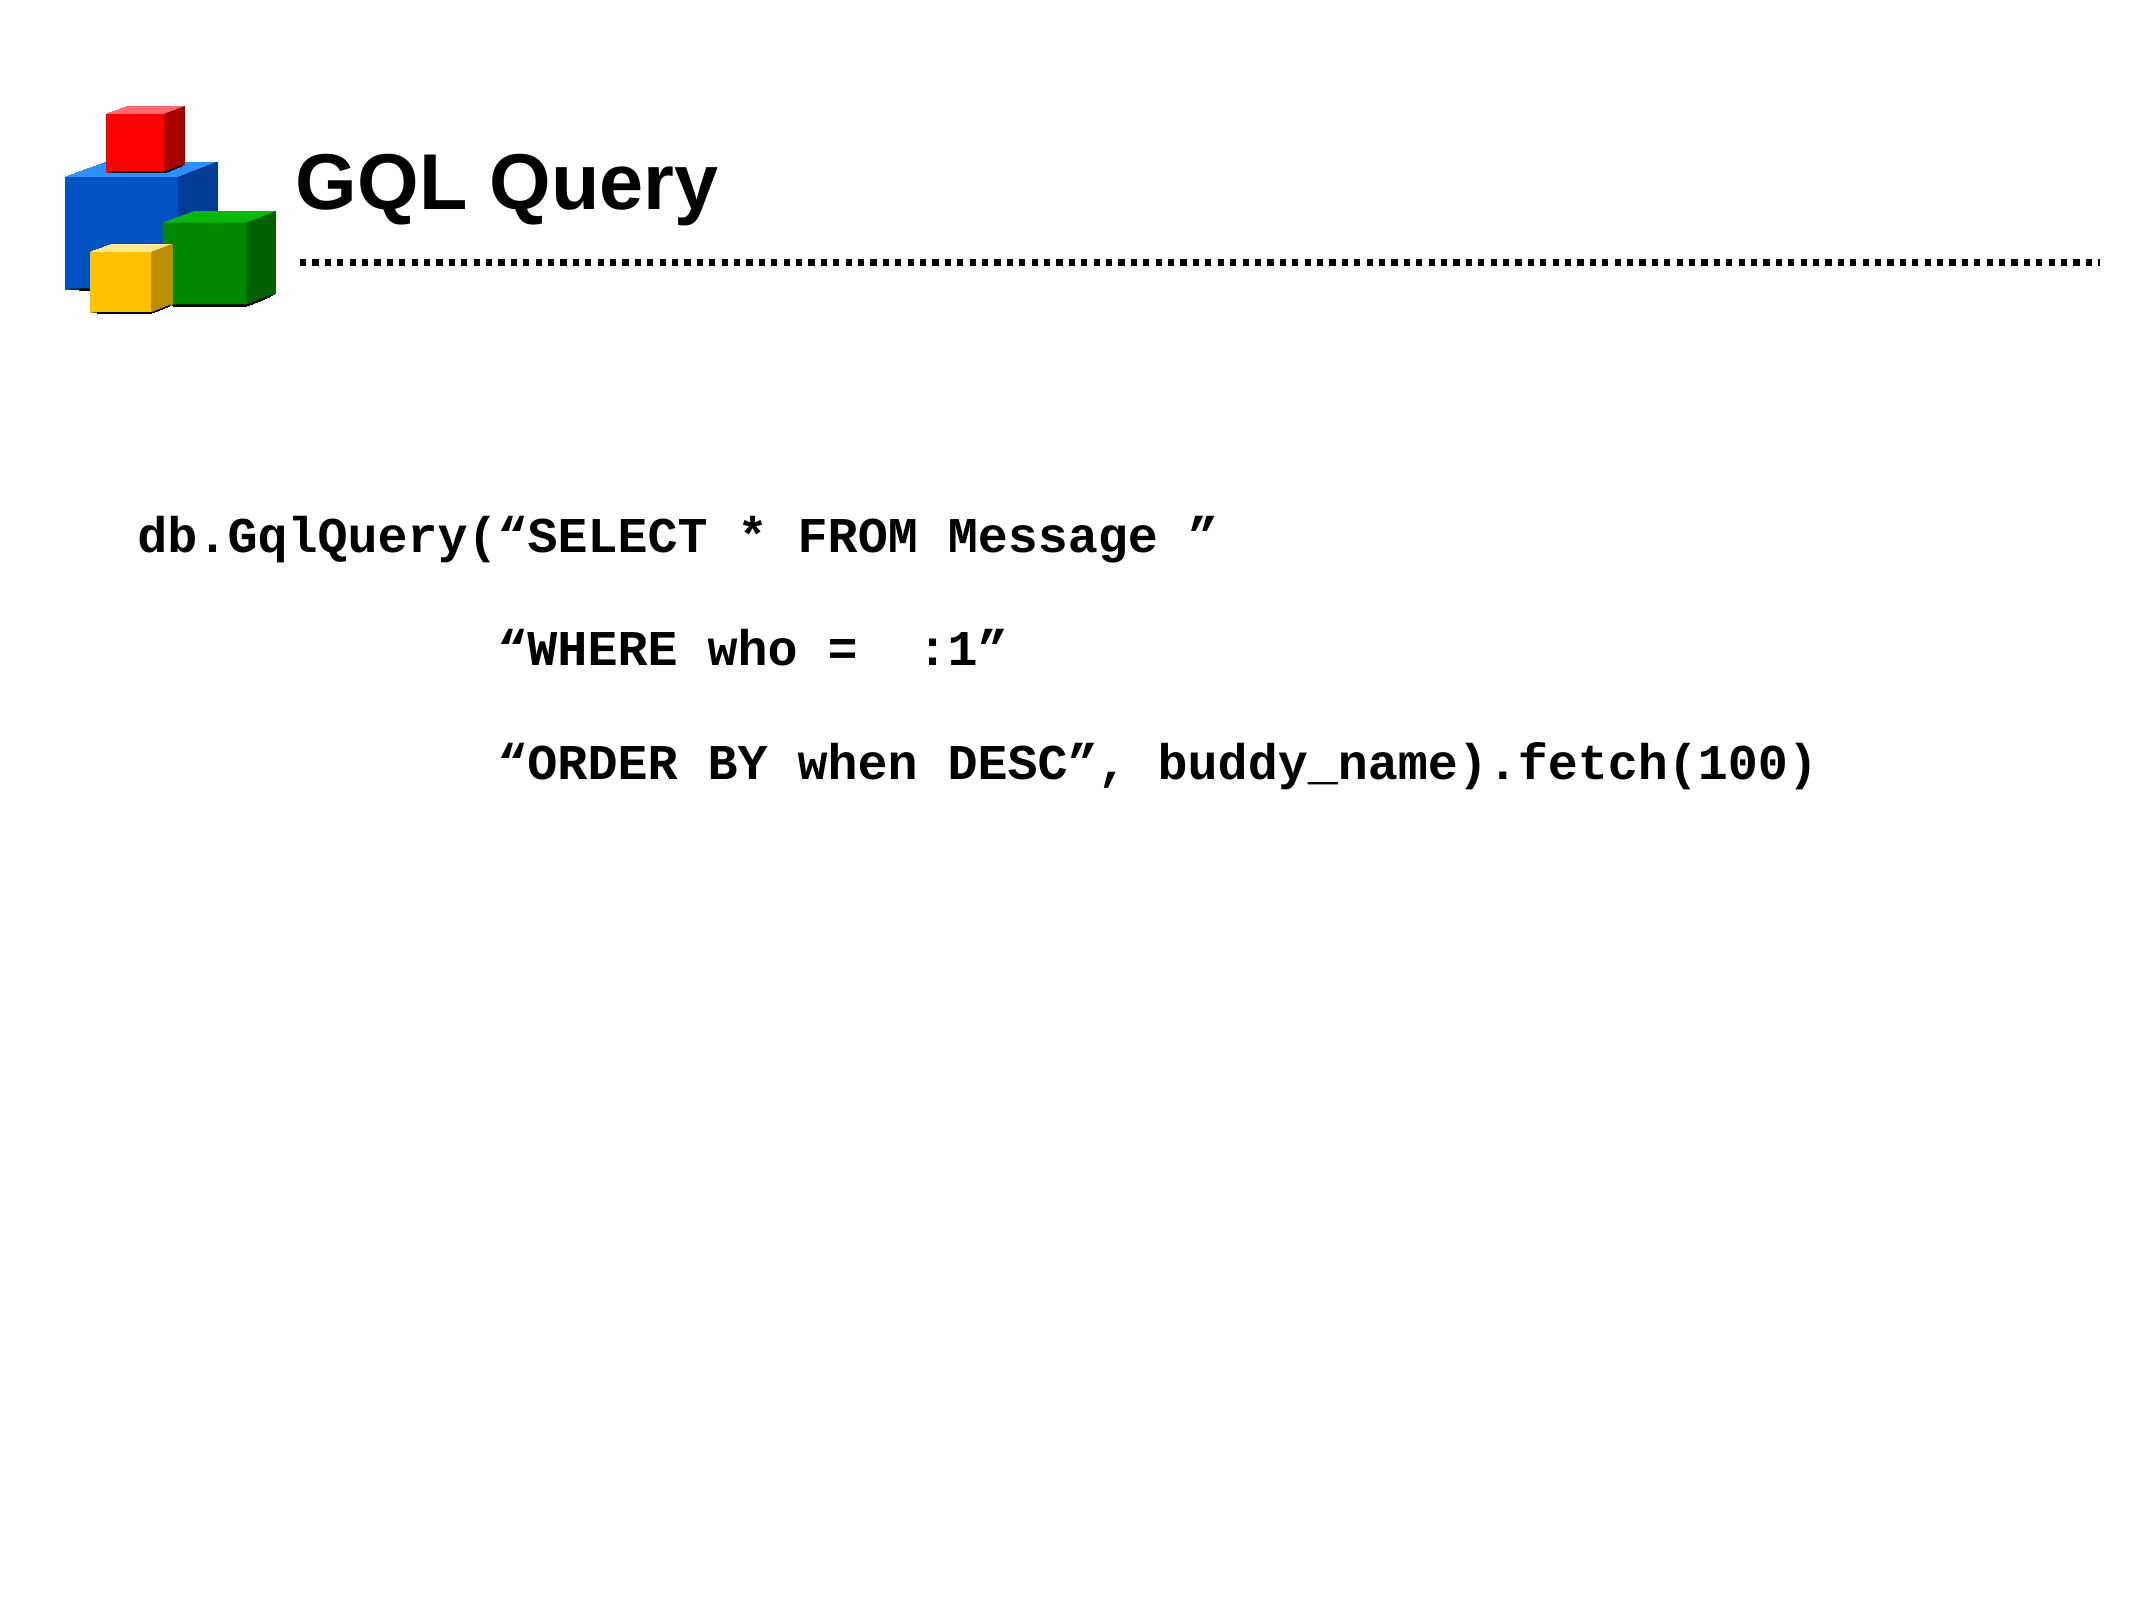

GQL Query
db.GqlQuery(“SELECT * FROM Message ”
 “WHERE who = :1”
 “ORDER BY when DESC”, buddy_name).fetch(100)